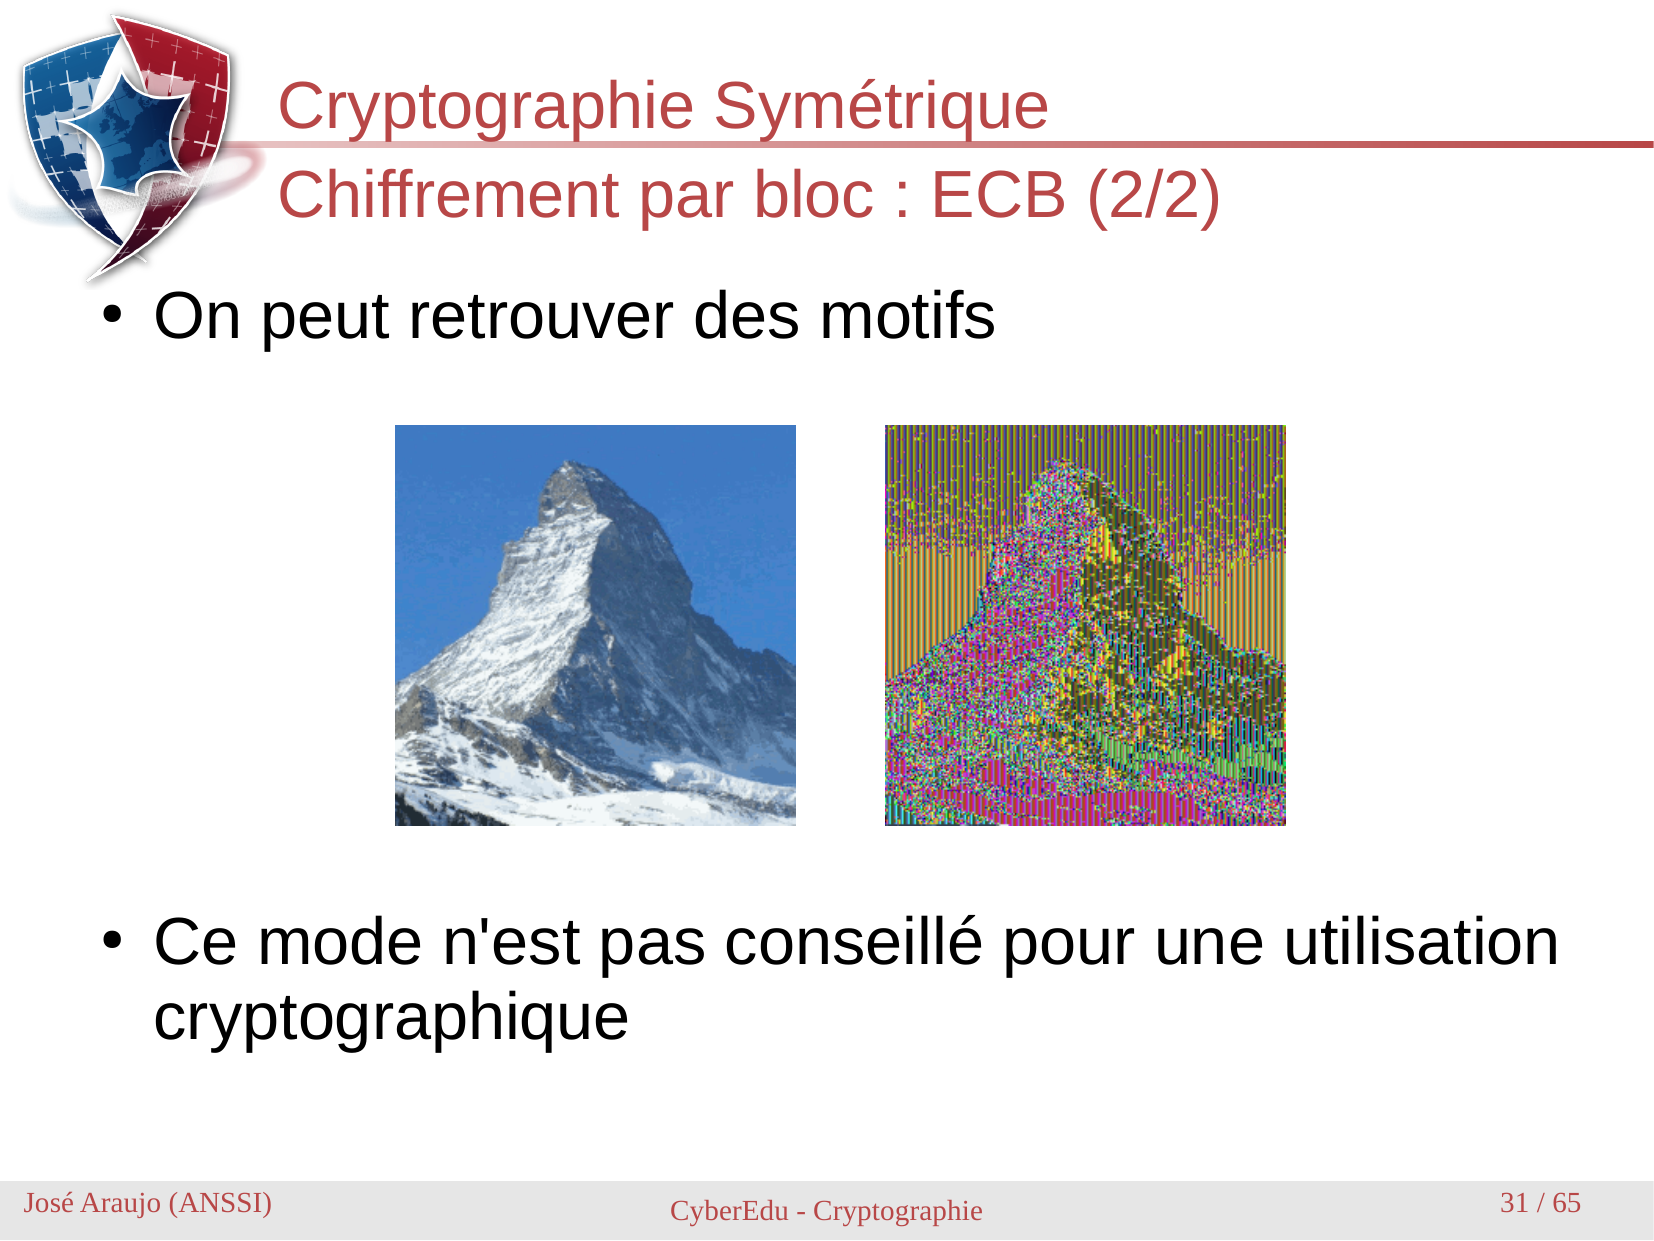

# Cryptographie Symétrique Chiffrement par bloc : ECB (2/2)
On peut retrouver des motifs
Ce mode n'est pas conseillé pour une utilisation cryptographique